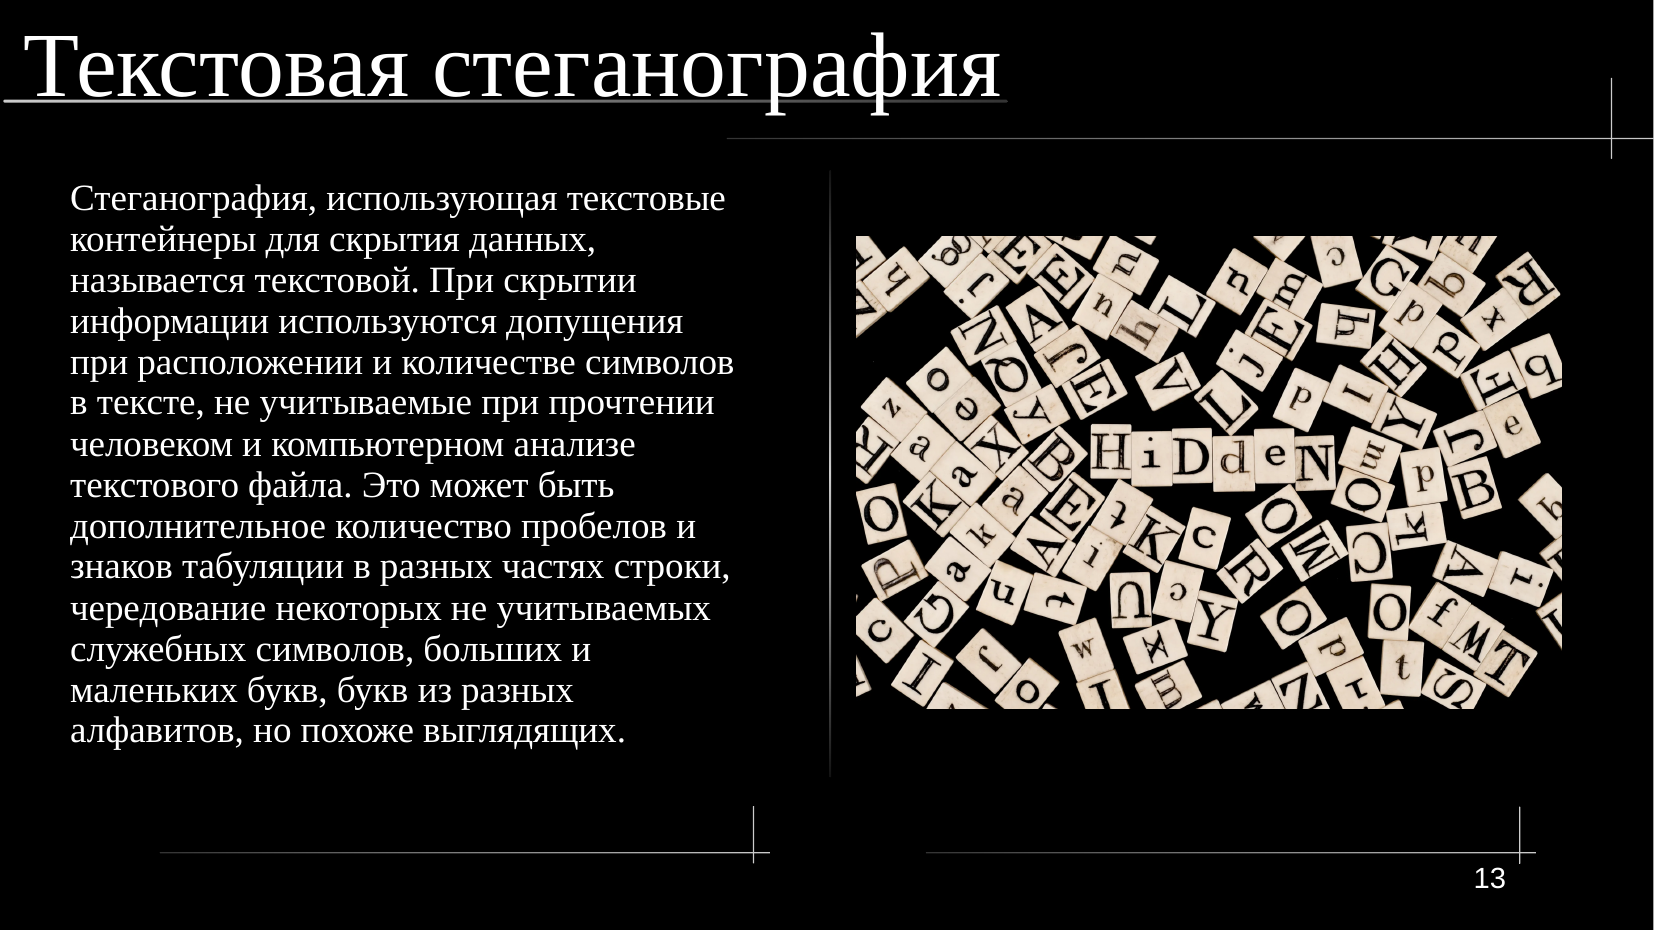

# Текстовая стеганография
Стеганография, использующая текстовые контейнеры для скрытия данных, называется текстовой. При скрытии информации используются допущения при расположении и количестве символов в тексте, не учитываемые при прочтении человеком и компьютерном анализе текстового файла. Это может быть дополнительное количество пробелов и знаков табуляции в разных частях строки, чередование некоторых не учитываемых служебных символов, больших и маленьких букв, букв из разных алфавитов, но похоже выглядящих.
13